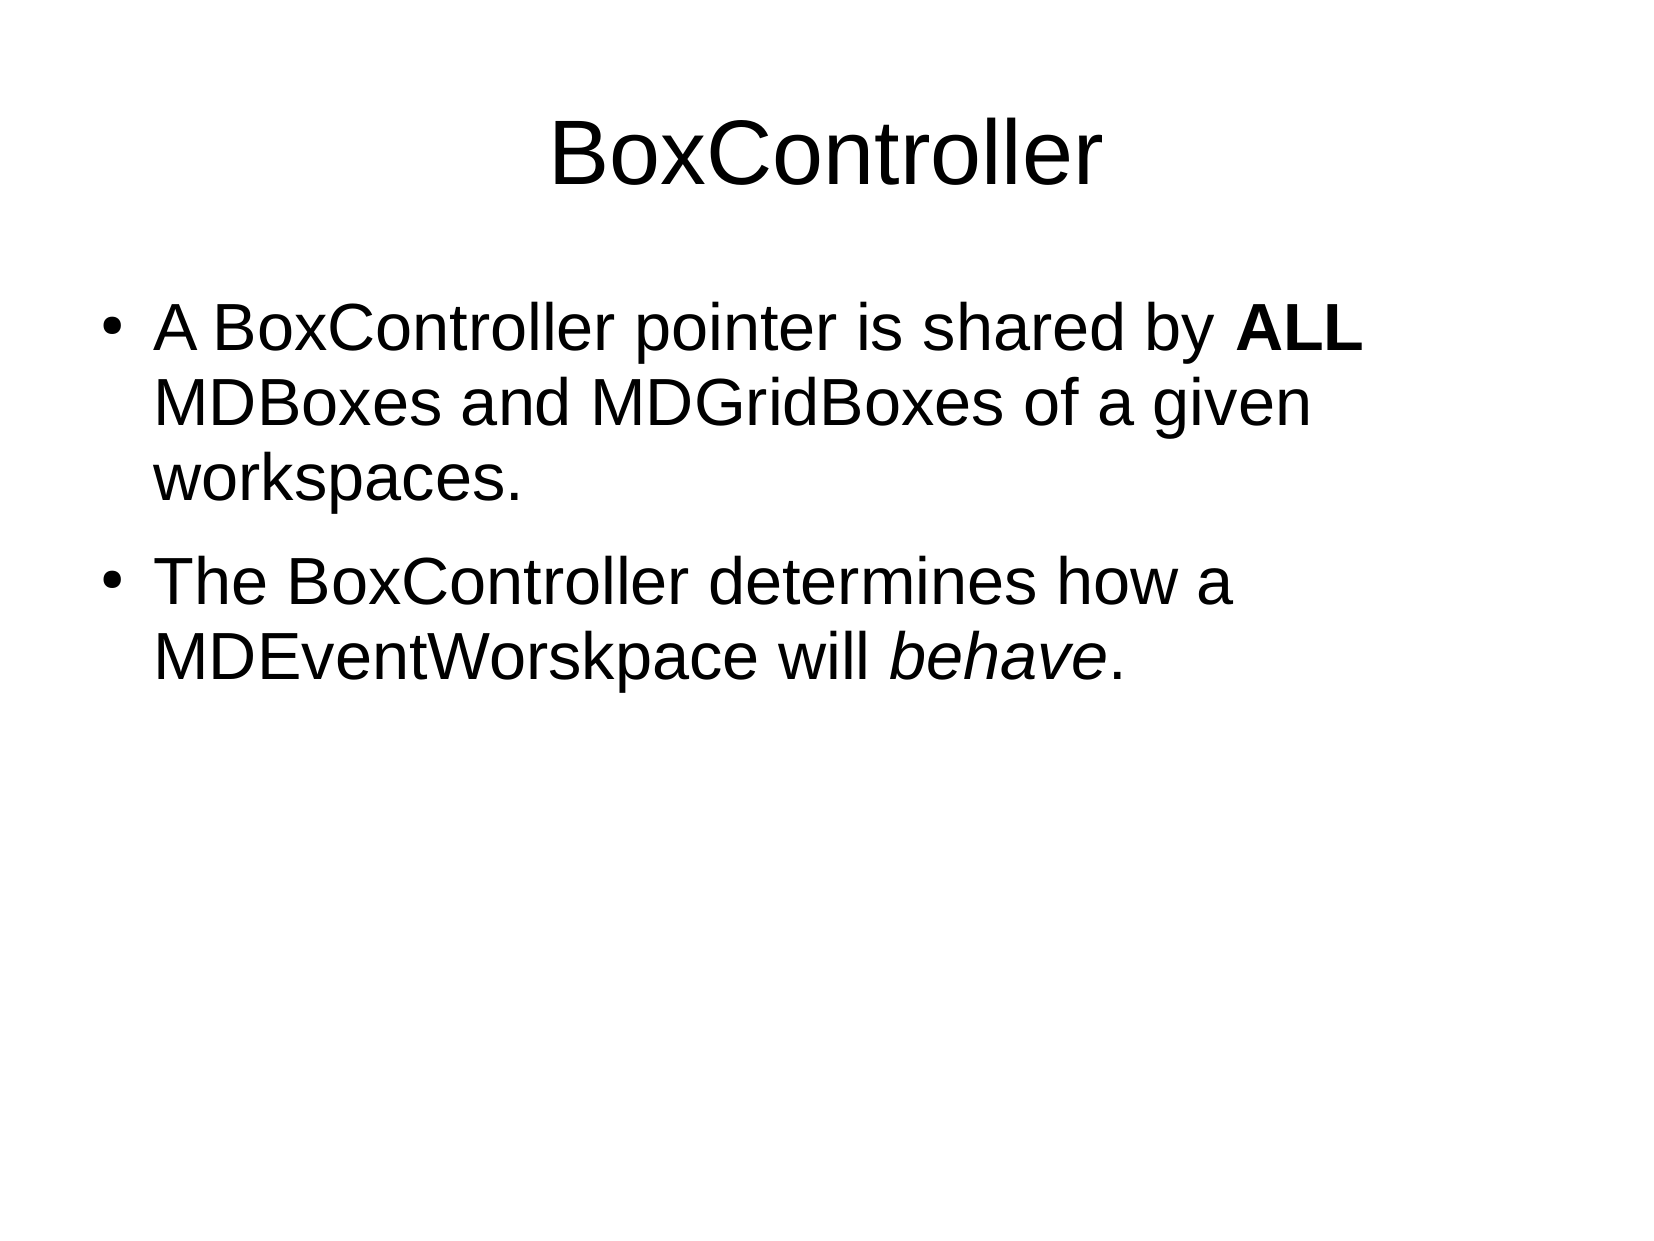

# BoxController
A BoxController pointer is shared by ALL MDBoxes and MDGridBoxes of a given workspaces.
The BoxController determines how a MDEventWorskpace will behave.